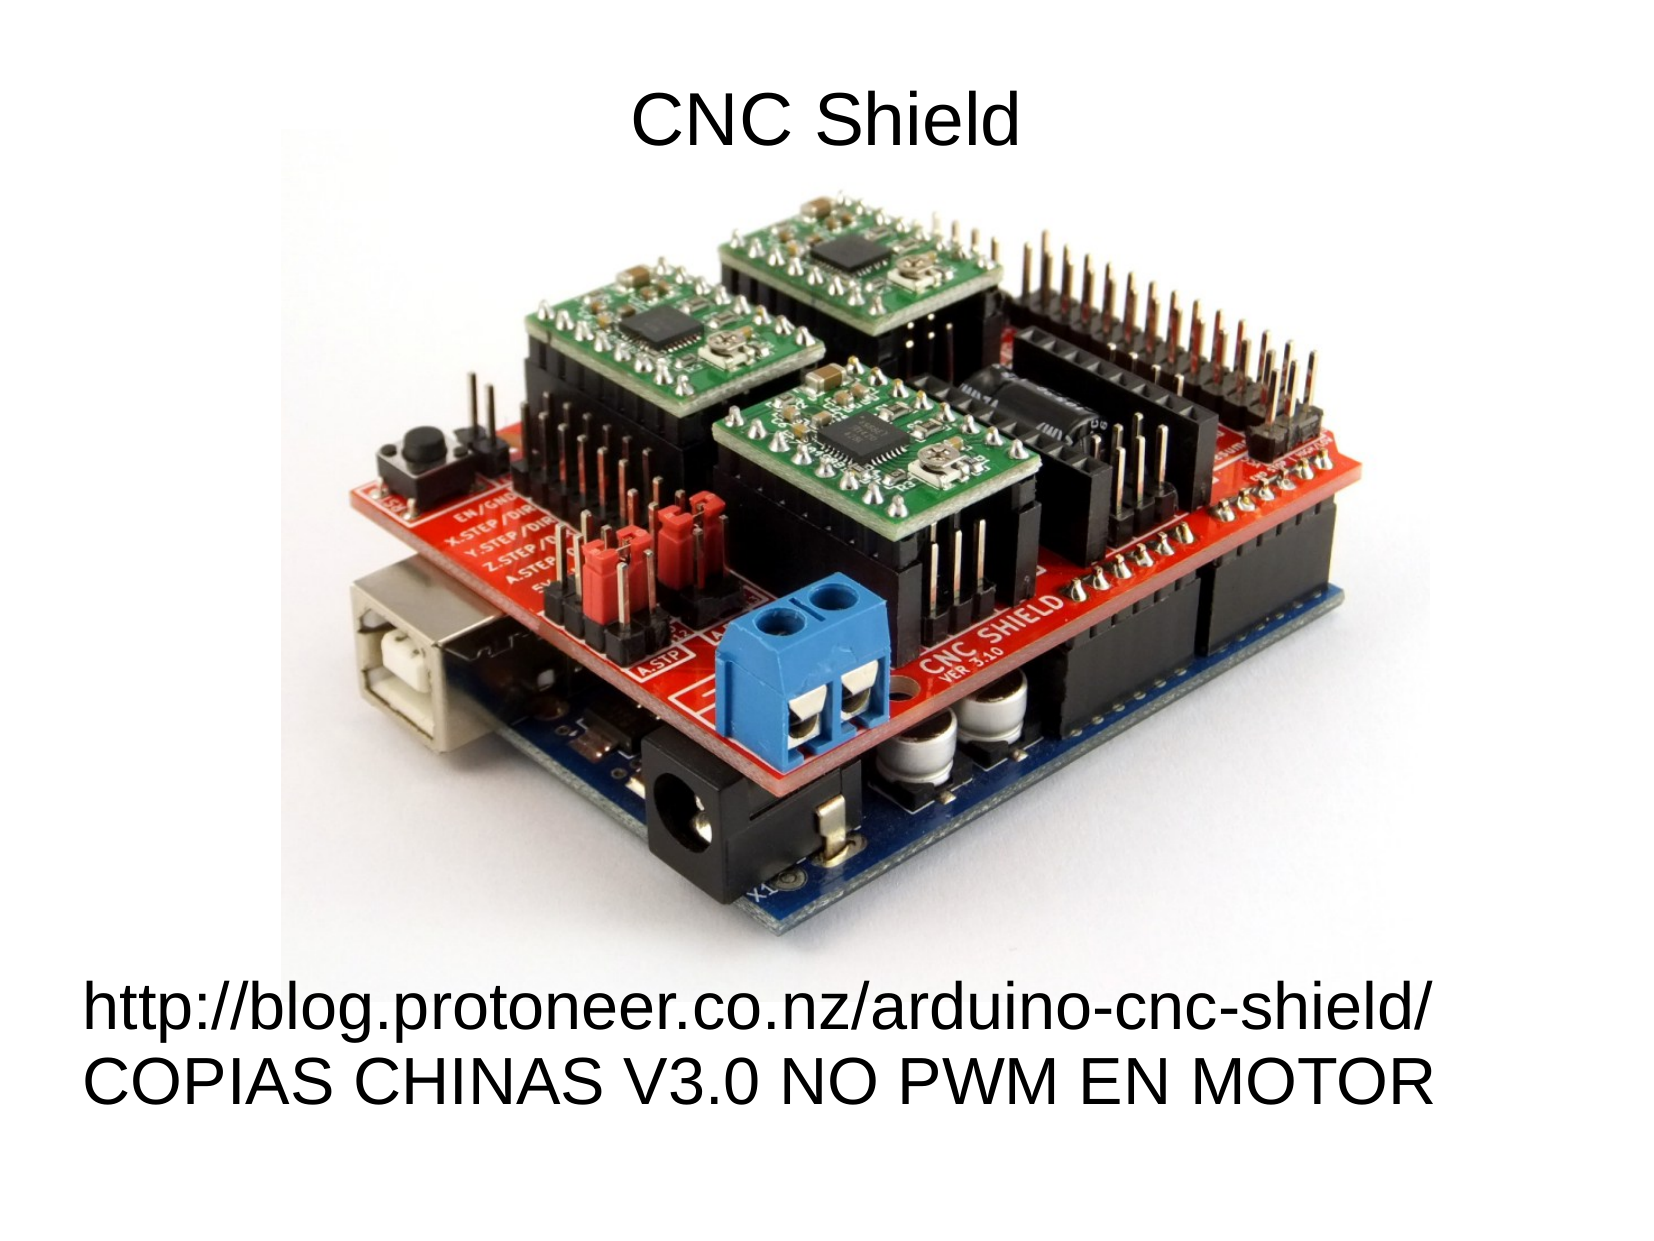

# CNC Shield
http://blog.protoneer.co.nz/arduino-cnc-shield/
COPIAS CHINAS V3.0 NO PWM EN MOTOR